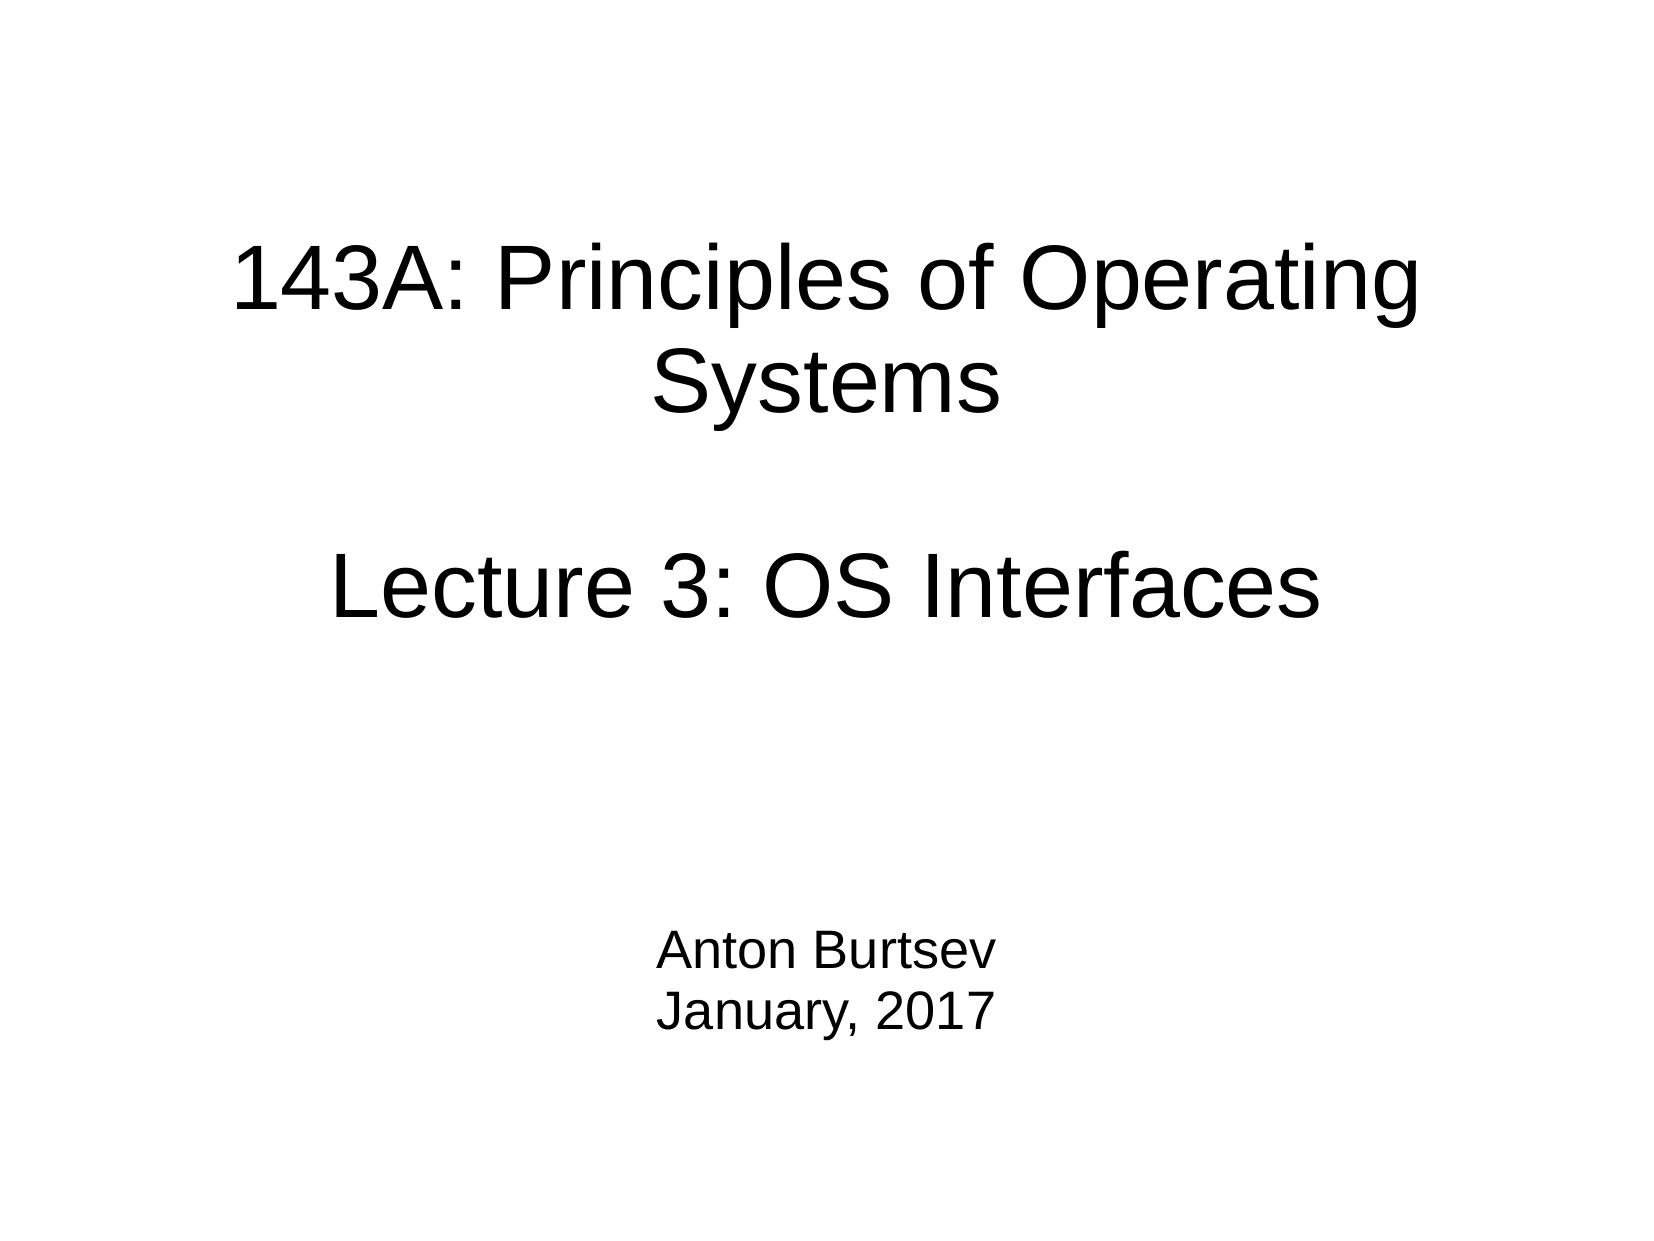

# 143A: Principles of Operating Systems Lecture 3: OS Interfaces
Anton Burtsev
January, 2017